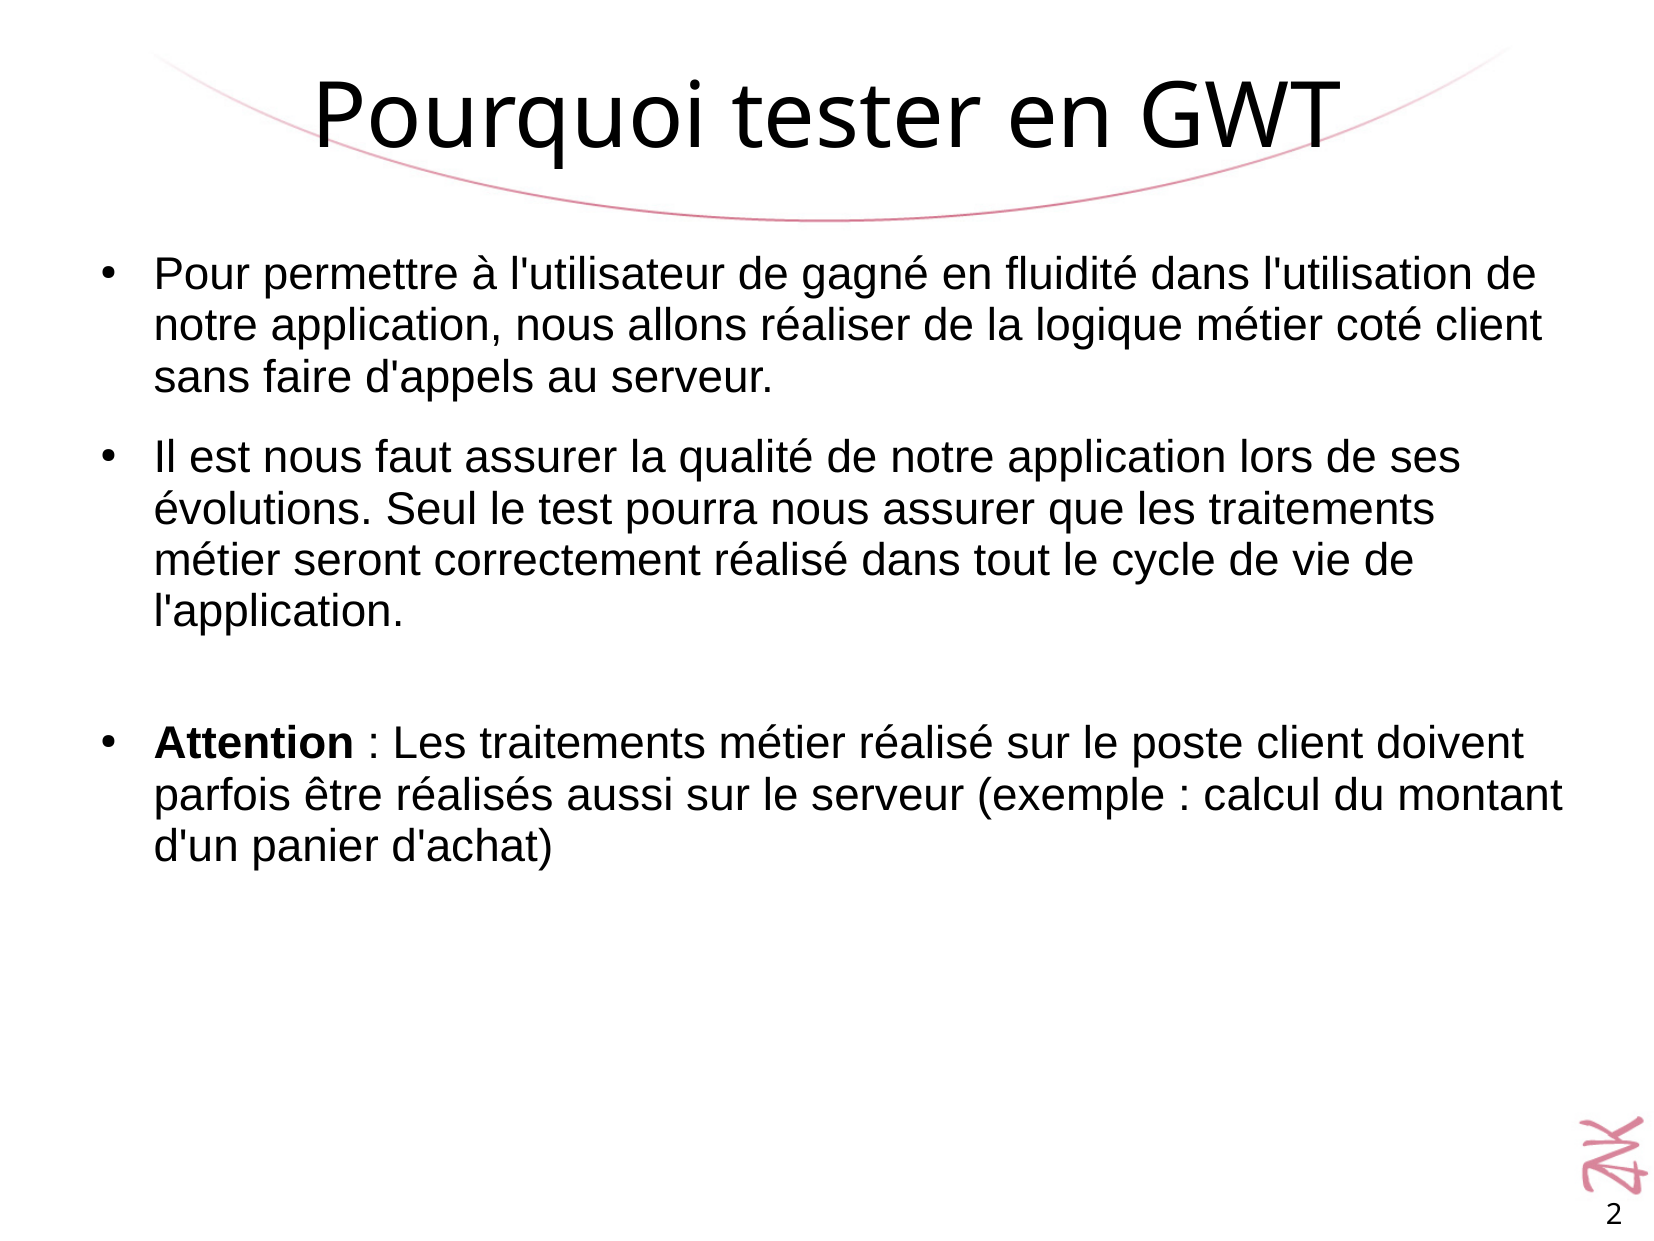

# Pourquoi tester en GWT
Pour permettre à l'utilisateur de gagné en fluidité dans l'utilisation de notre application, nous allons réaliser de la logique métier coté client sans faire d'appels au serveur.
Il est nous faut assurer la qualité de notre application lors de ses évolutions. Seul le test pourra nous assurer que les traitements métier seront correctement réalisé dans tout le cycle de vie de l'application.
Attention : Les traitements métier réalisé sur le poste client doivent parfois être réalisés aussi sur le serveur (exemple : calcul du montant d'un panier d'achat)
2